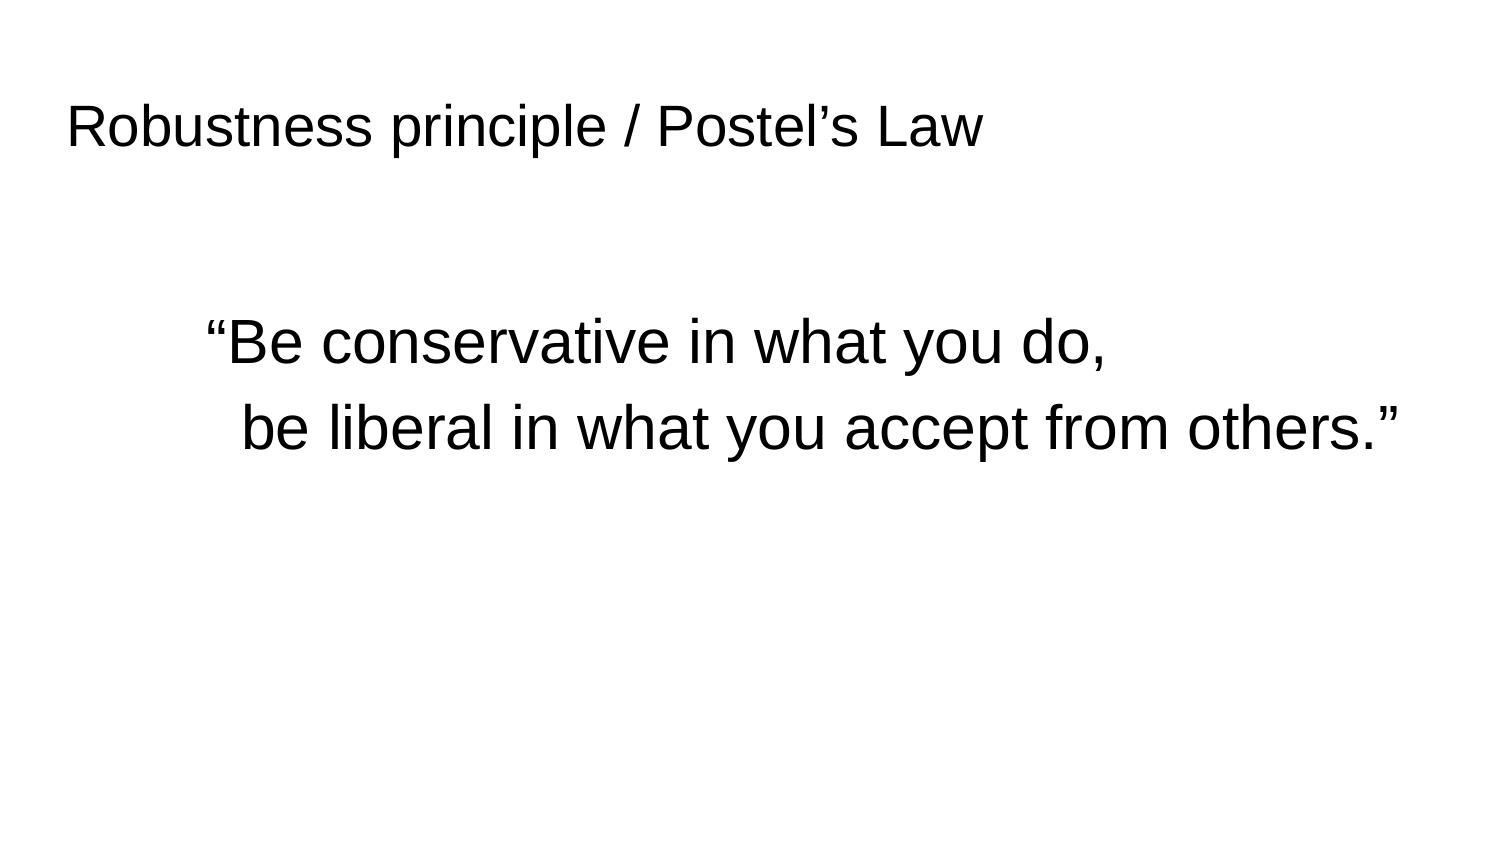

# Robustness principle / Postel’s Law
“Be conservative in what you do,
 be liberal in what you accept from others.”